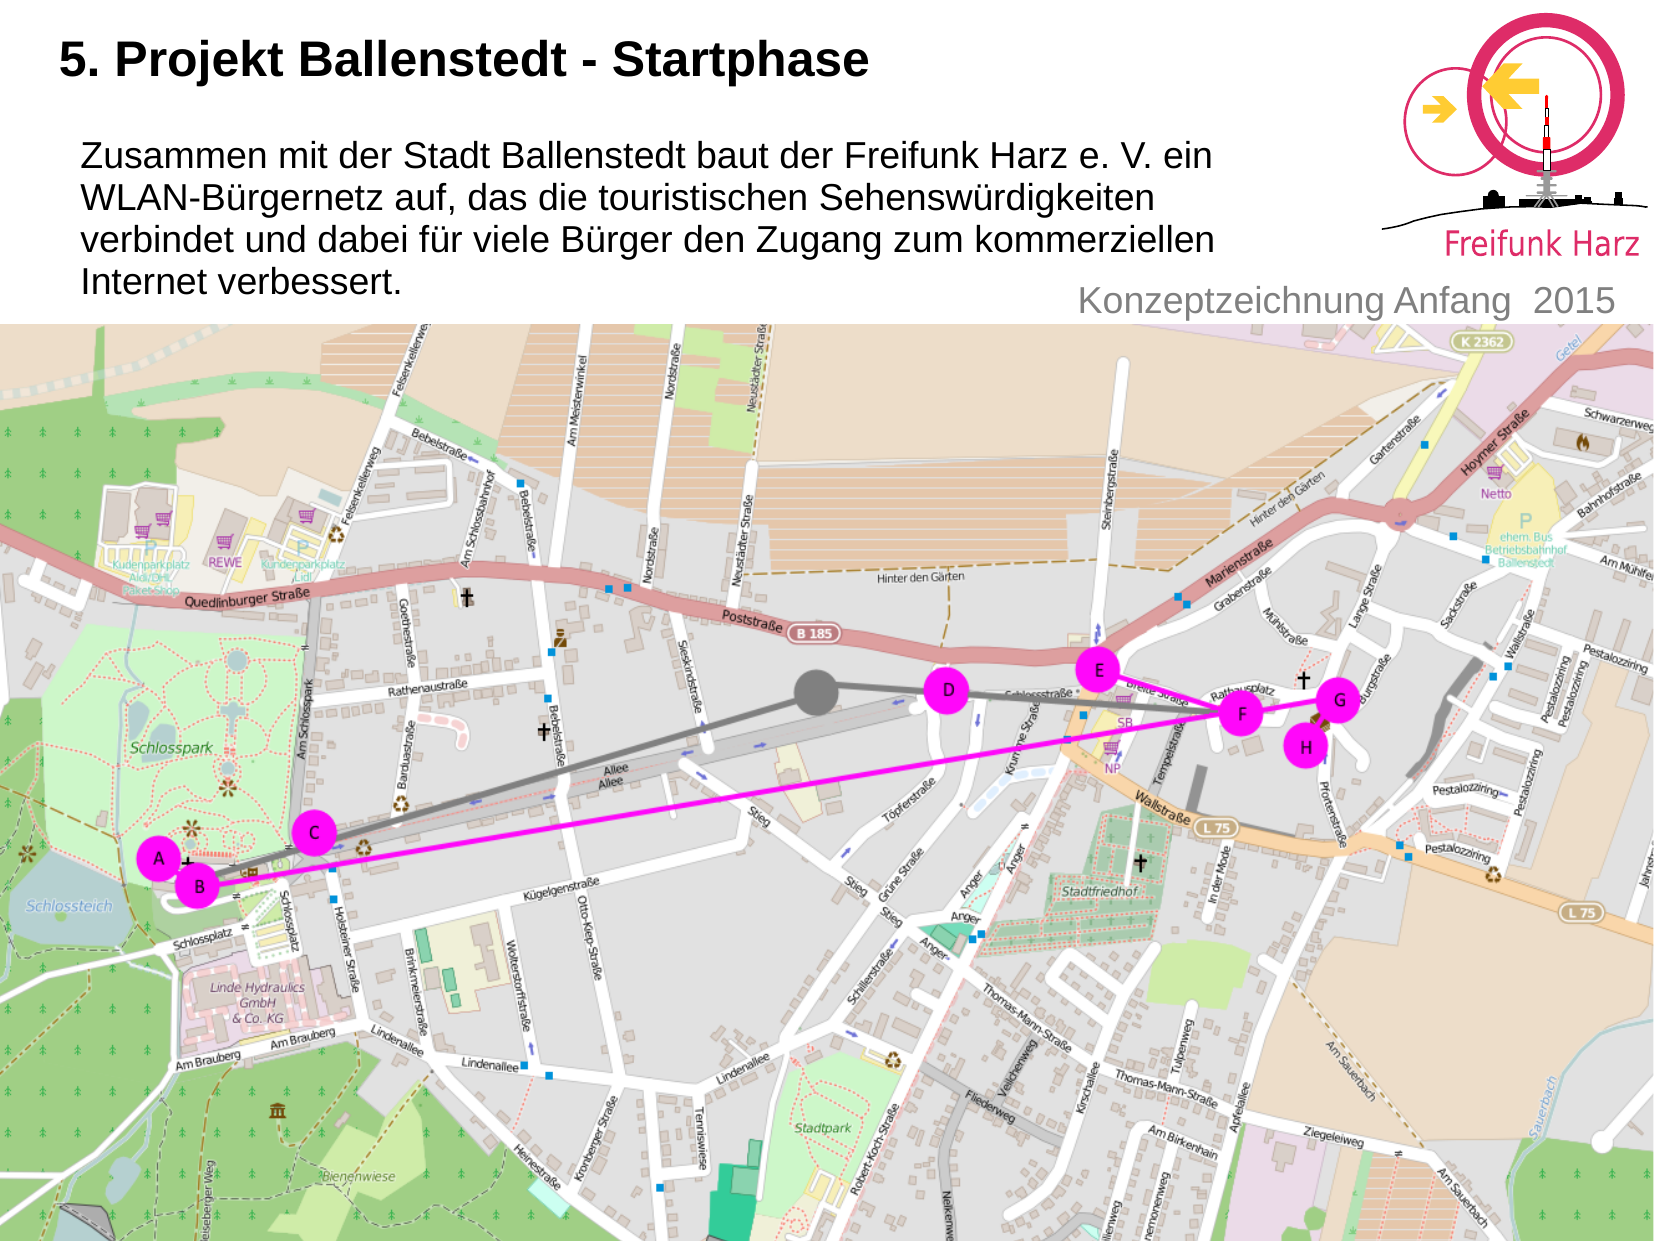

# 5. Projekt Ballenstedt - Startphase
Zusammen mit der Stadt Ballenstedt baut der Freifunk Harz e. V. ein WLAN-Bürgernetz auf, das die touristischen Sehenswürdigkeiten verbindet und dabei für viele Bürger den Zugang zum kommerziellen Internet verbessert.
Konzeptzeichnung Anfang 2015